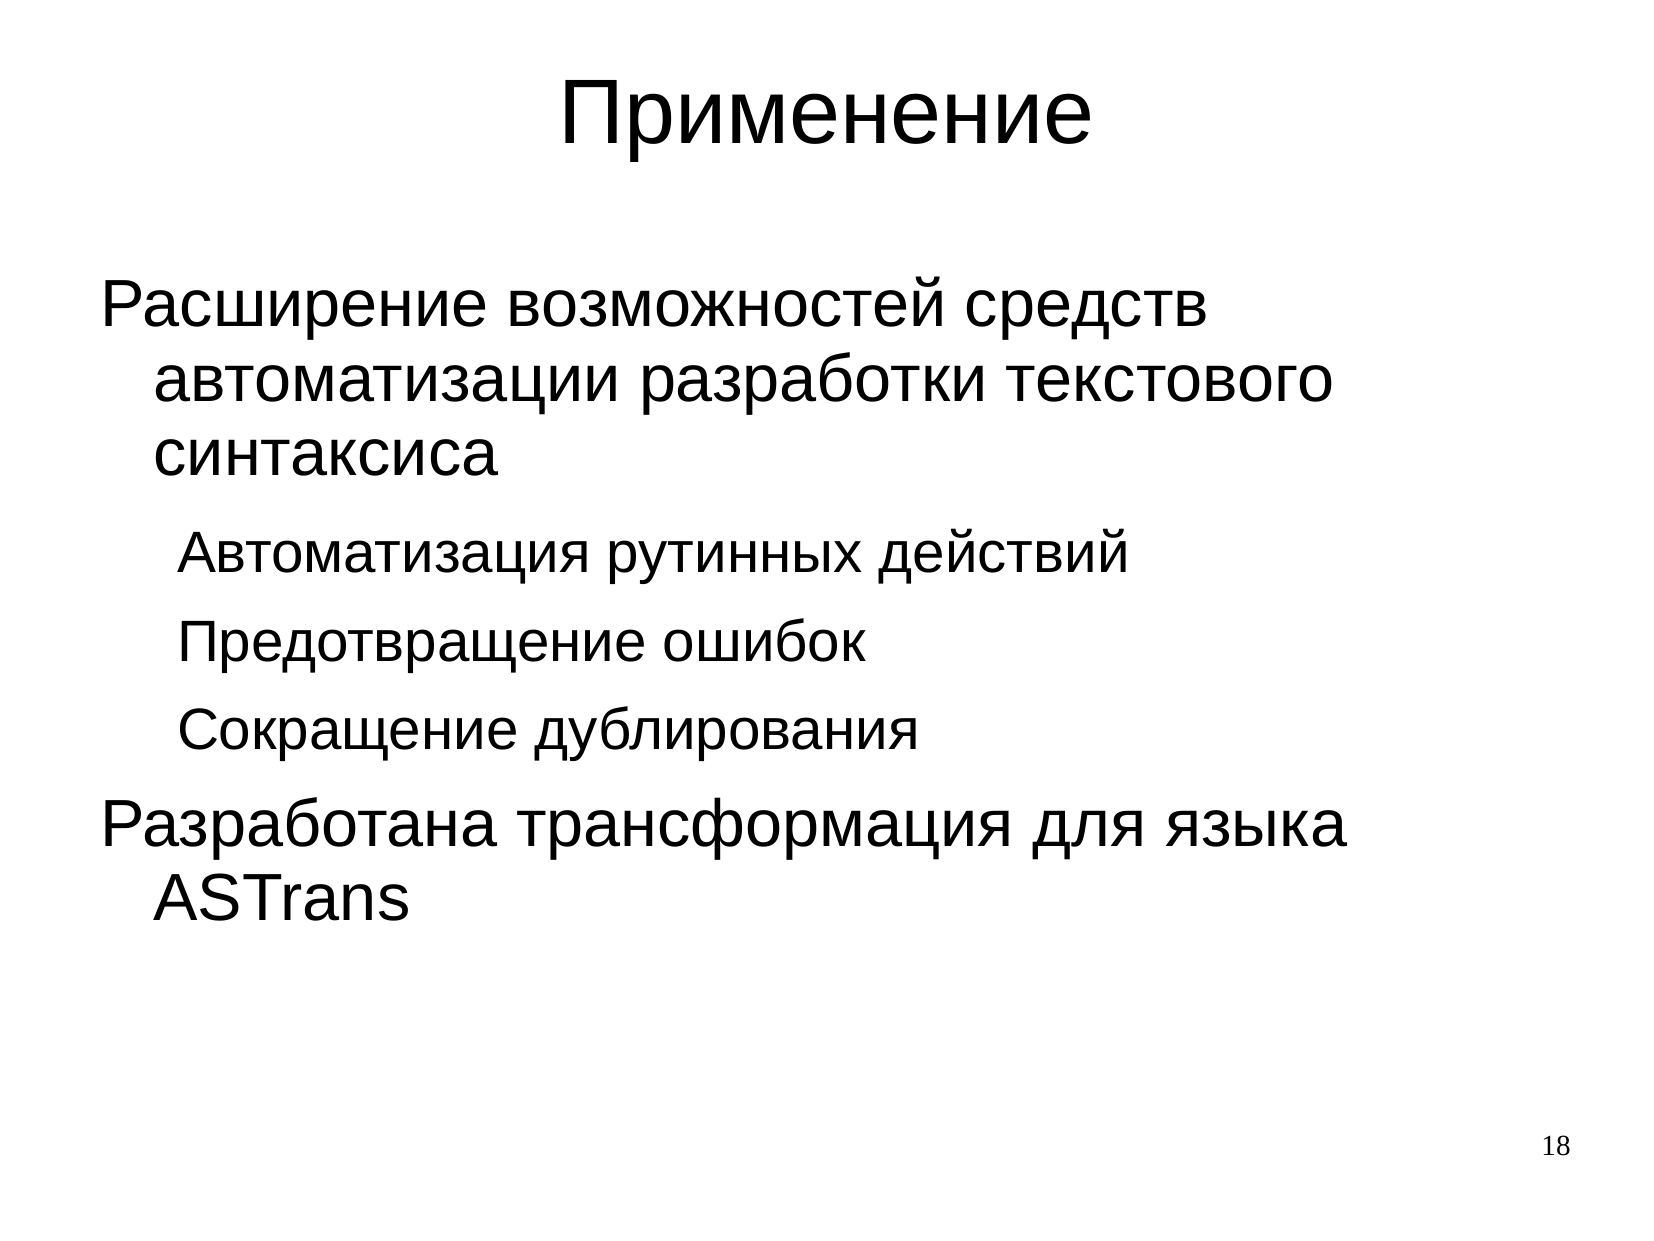

# Применение
Расширение возможностей средств автоматизации разработки текстового синтаксиса
Автоматизация рутинных действий
Предотвращение ошибок
Сокращение дублирования
Разработана трансформация для языка ASTrans
18